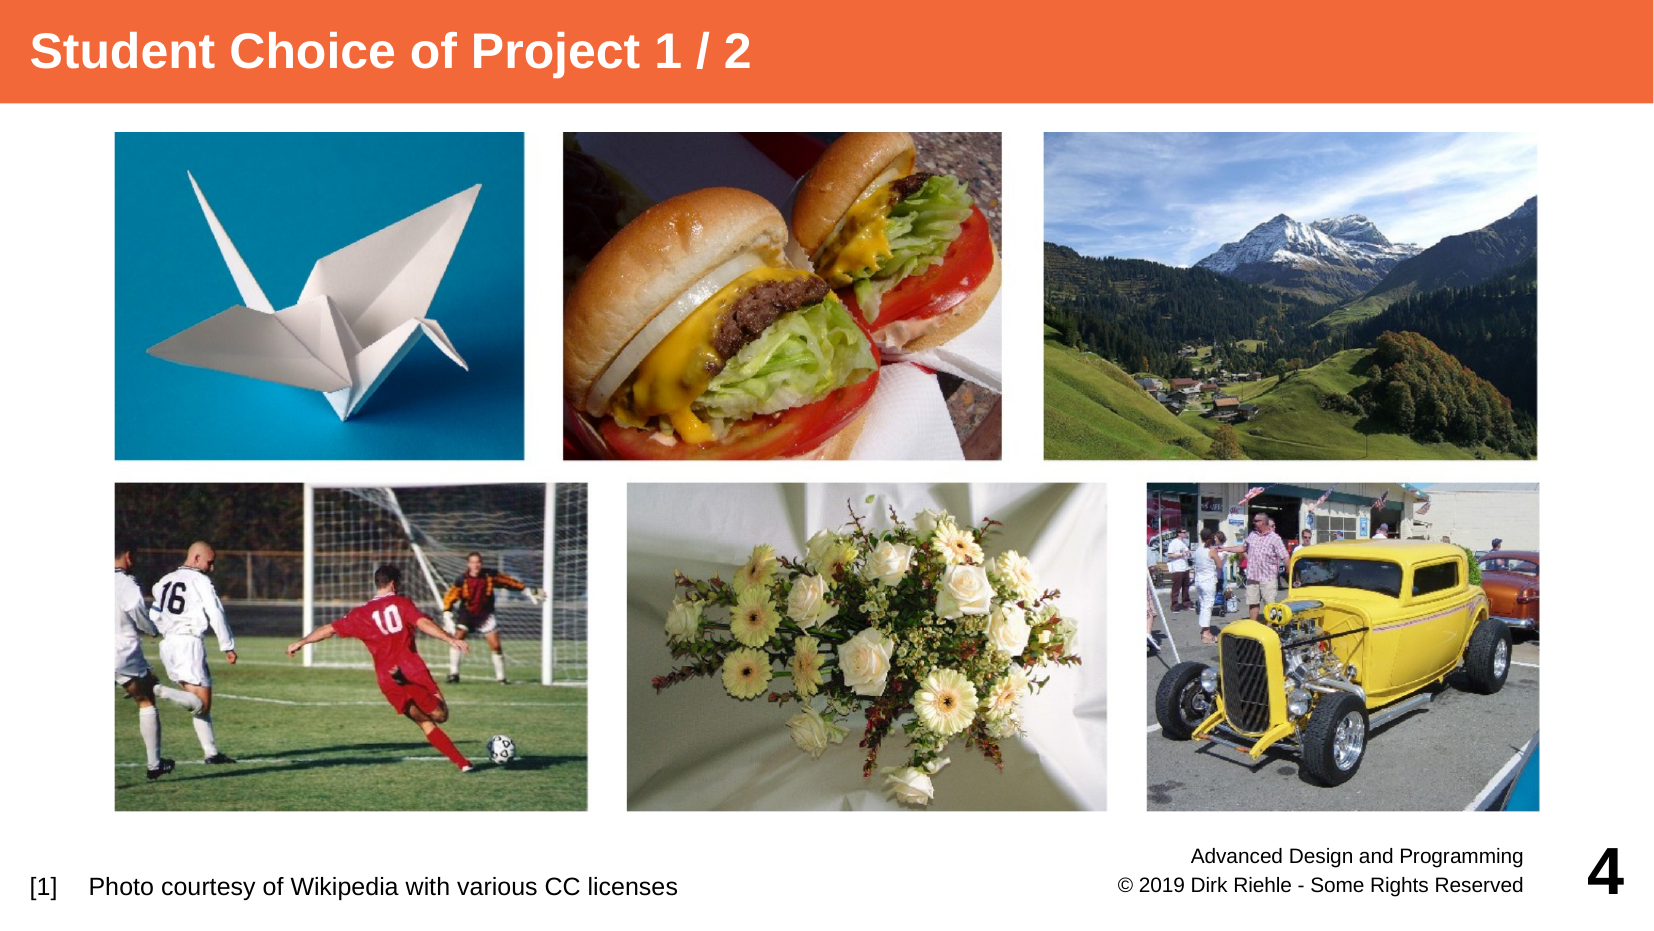

# Student Choice of Project 1 / 2
[1]	Photo courtesy of Wikipedia with various CC licenses
Advanced Design and Programming
4
© 2019 Dirk Riehle - Some Rights Reserved